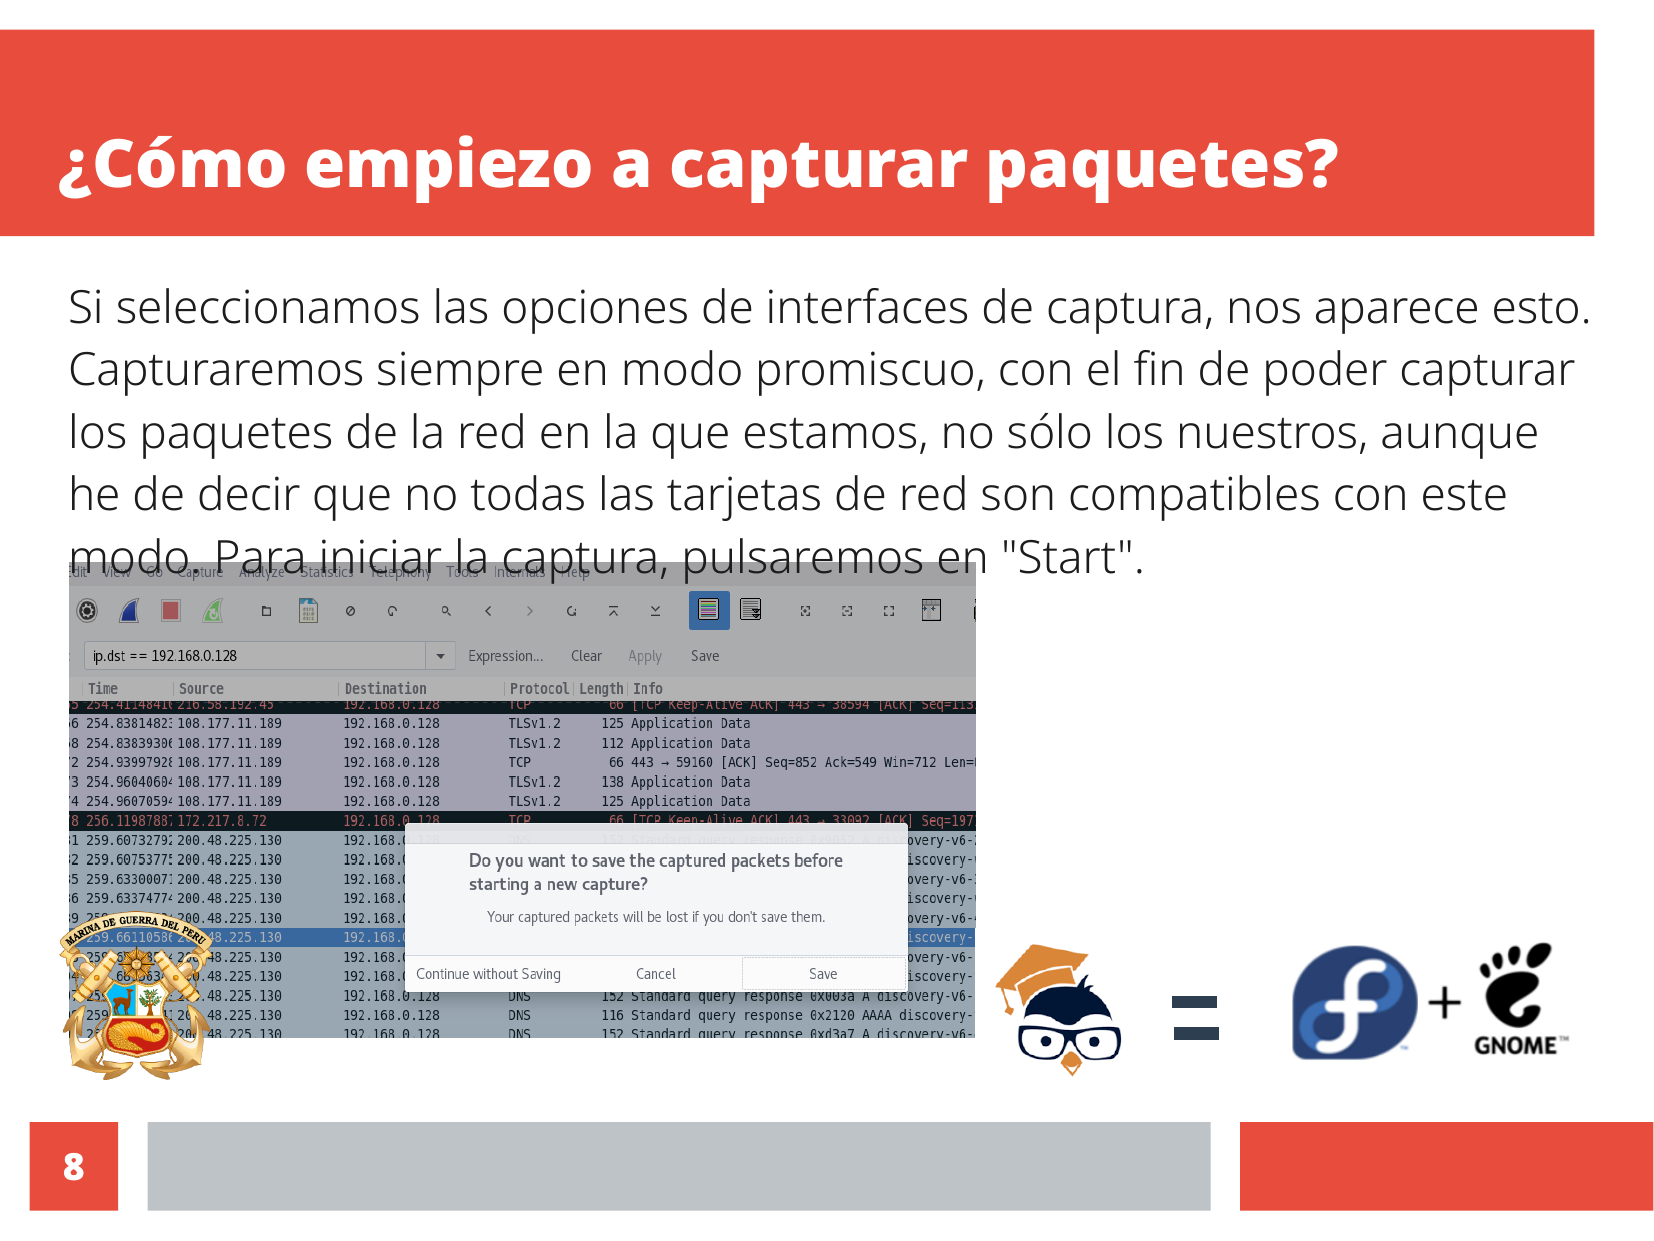

¿Cómo empiezo a capturar paquetes?
# Si seleccionamos las opciones de interfaces de captura, nos aparece esto. Capturaremos siempre en modo promiscuo, con el fin de poder capturar los paquetes de la red en la que estamos, no sólo los nuestros, aunque he de decir que no todas las tarjetas de red son compatibles con este modo. Para iniciar la captura, pulsaremos en "Start".
8